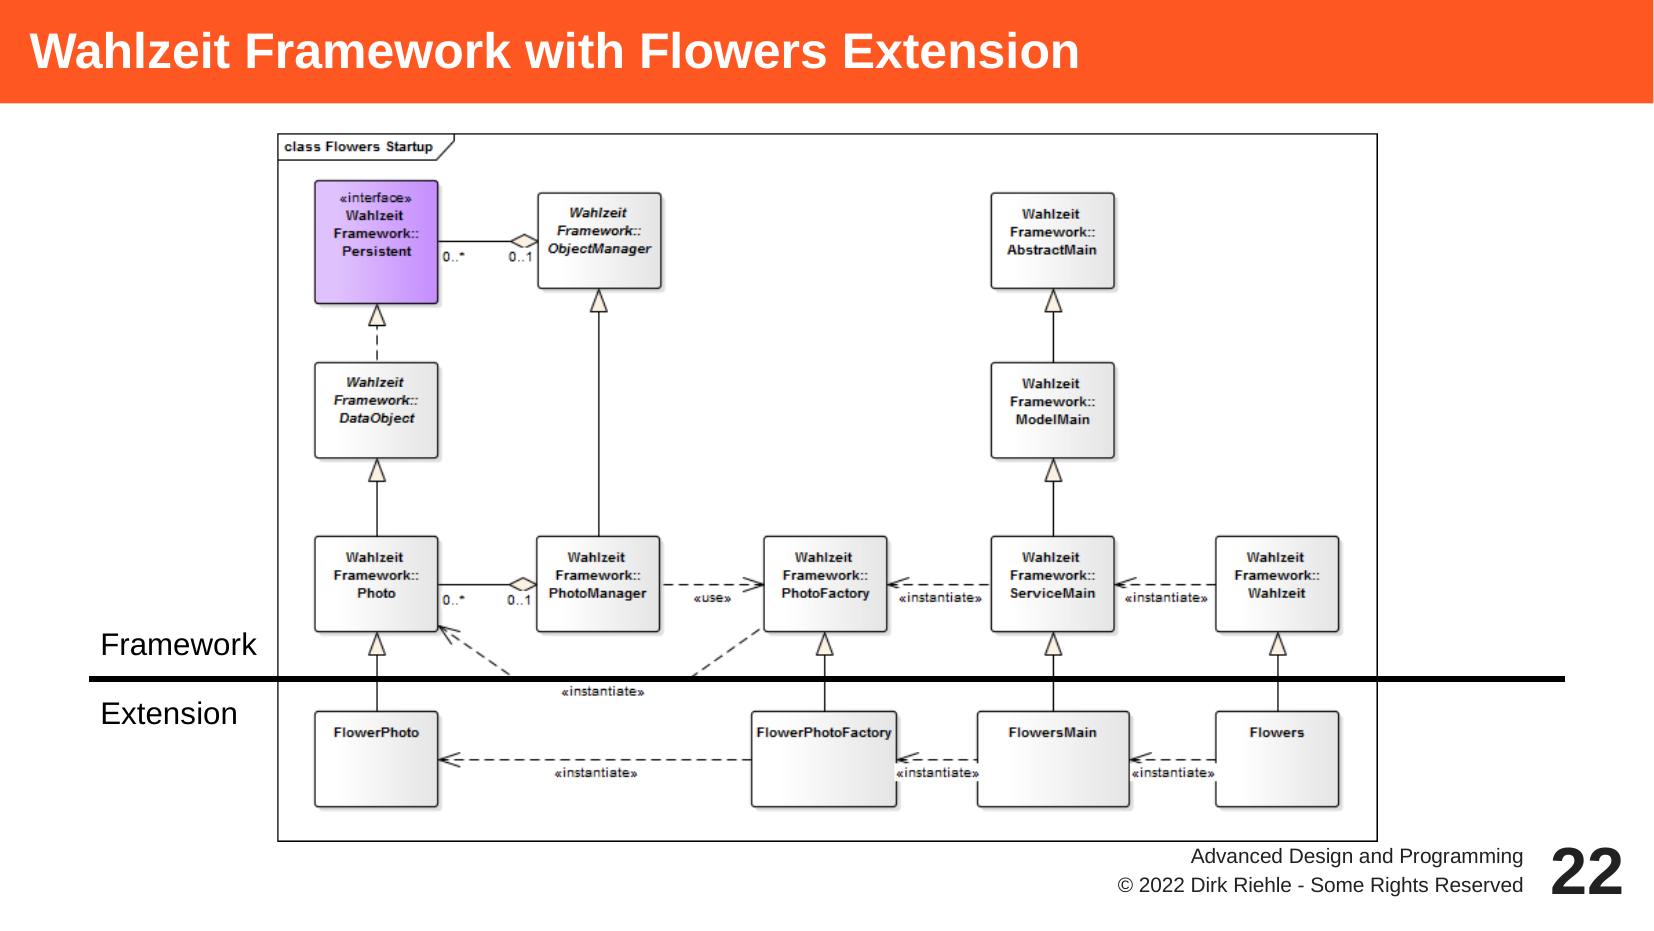

# Wahlzeit Framework with Flowers Extension
Framework
Extension
Advanced Design and Programming
22
© 2022 Dirk Riehle - Some Rights Reserved